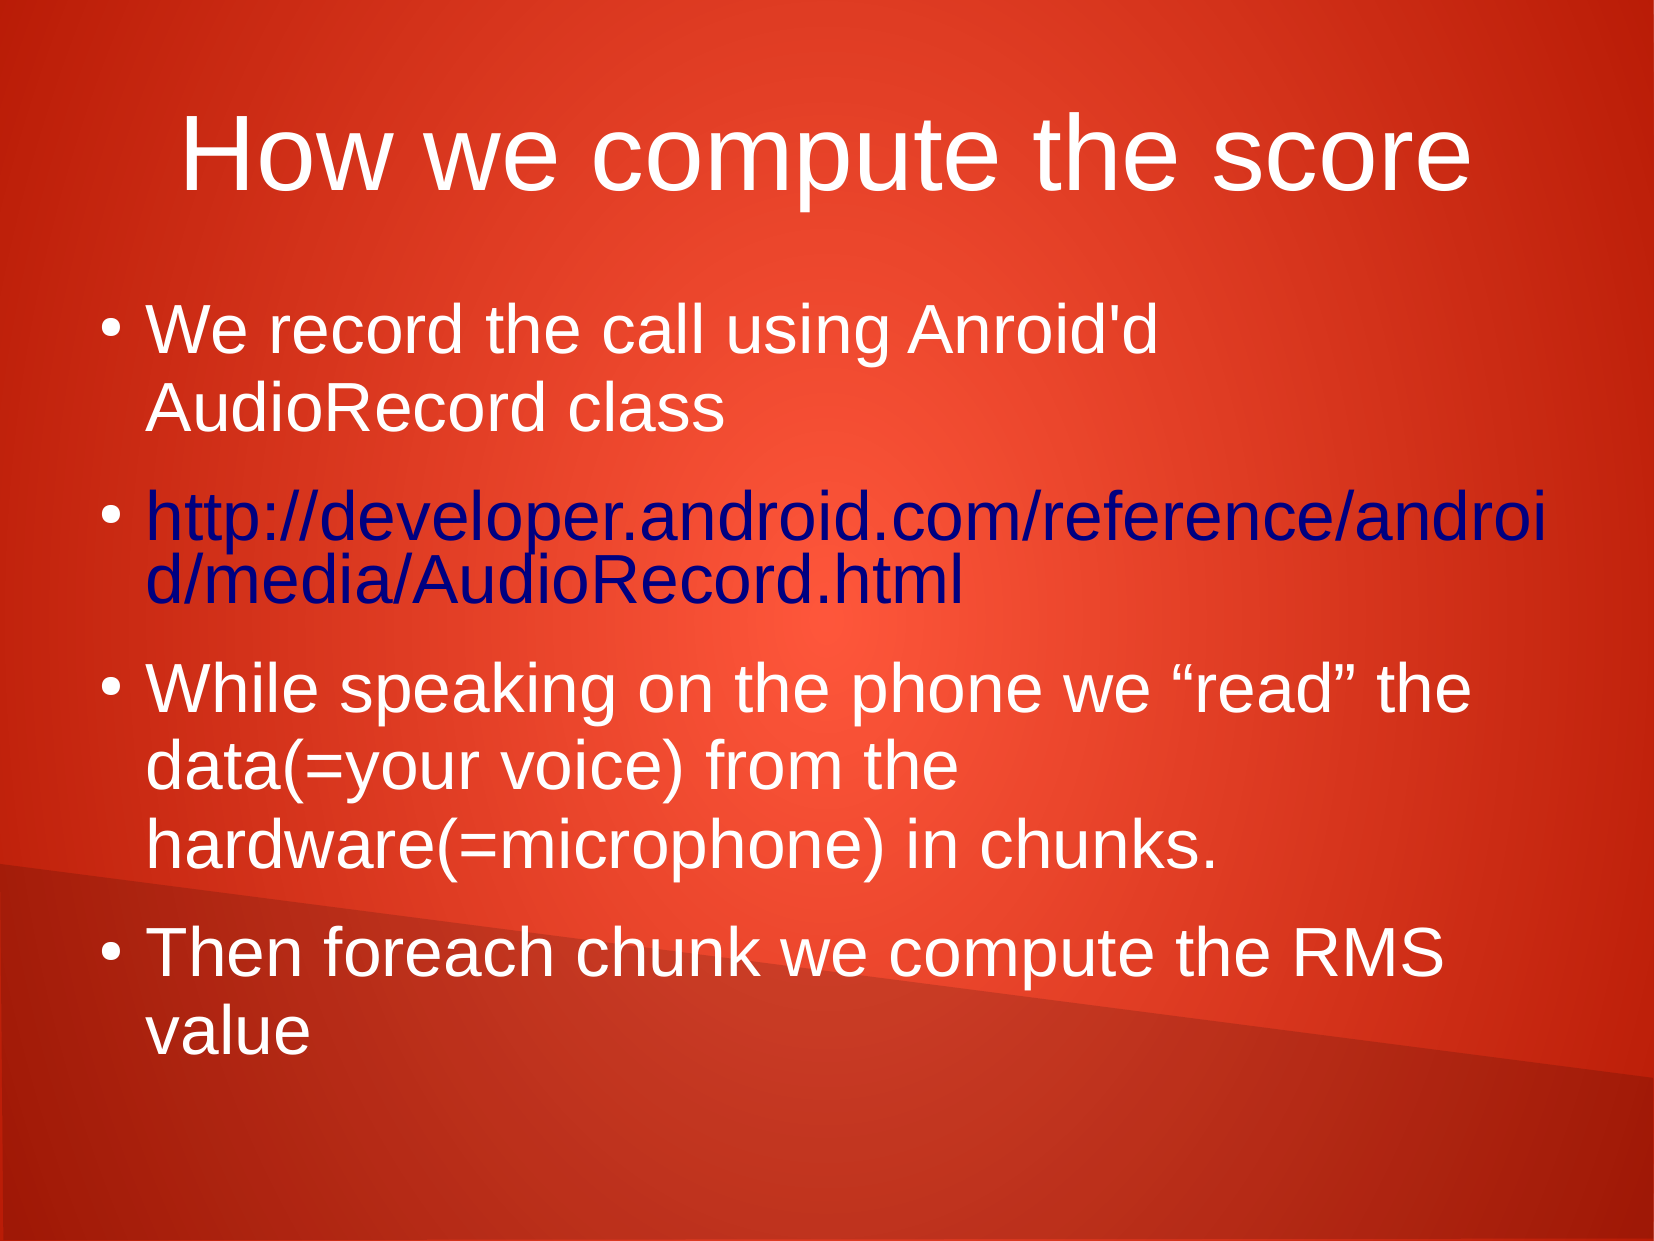

# How we compute the score
We record the call using Anroid'd AudioRecord class
http://developer.android.com/reference/android/media/AudioRecord.html
While speaking on the phone we “read” the data(=your voice) from the hardware(=microphone) in chunks.
Then foreach chunk we compute the RMS value